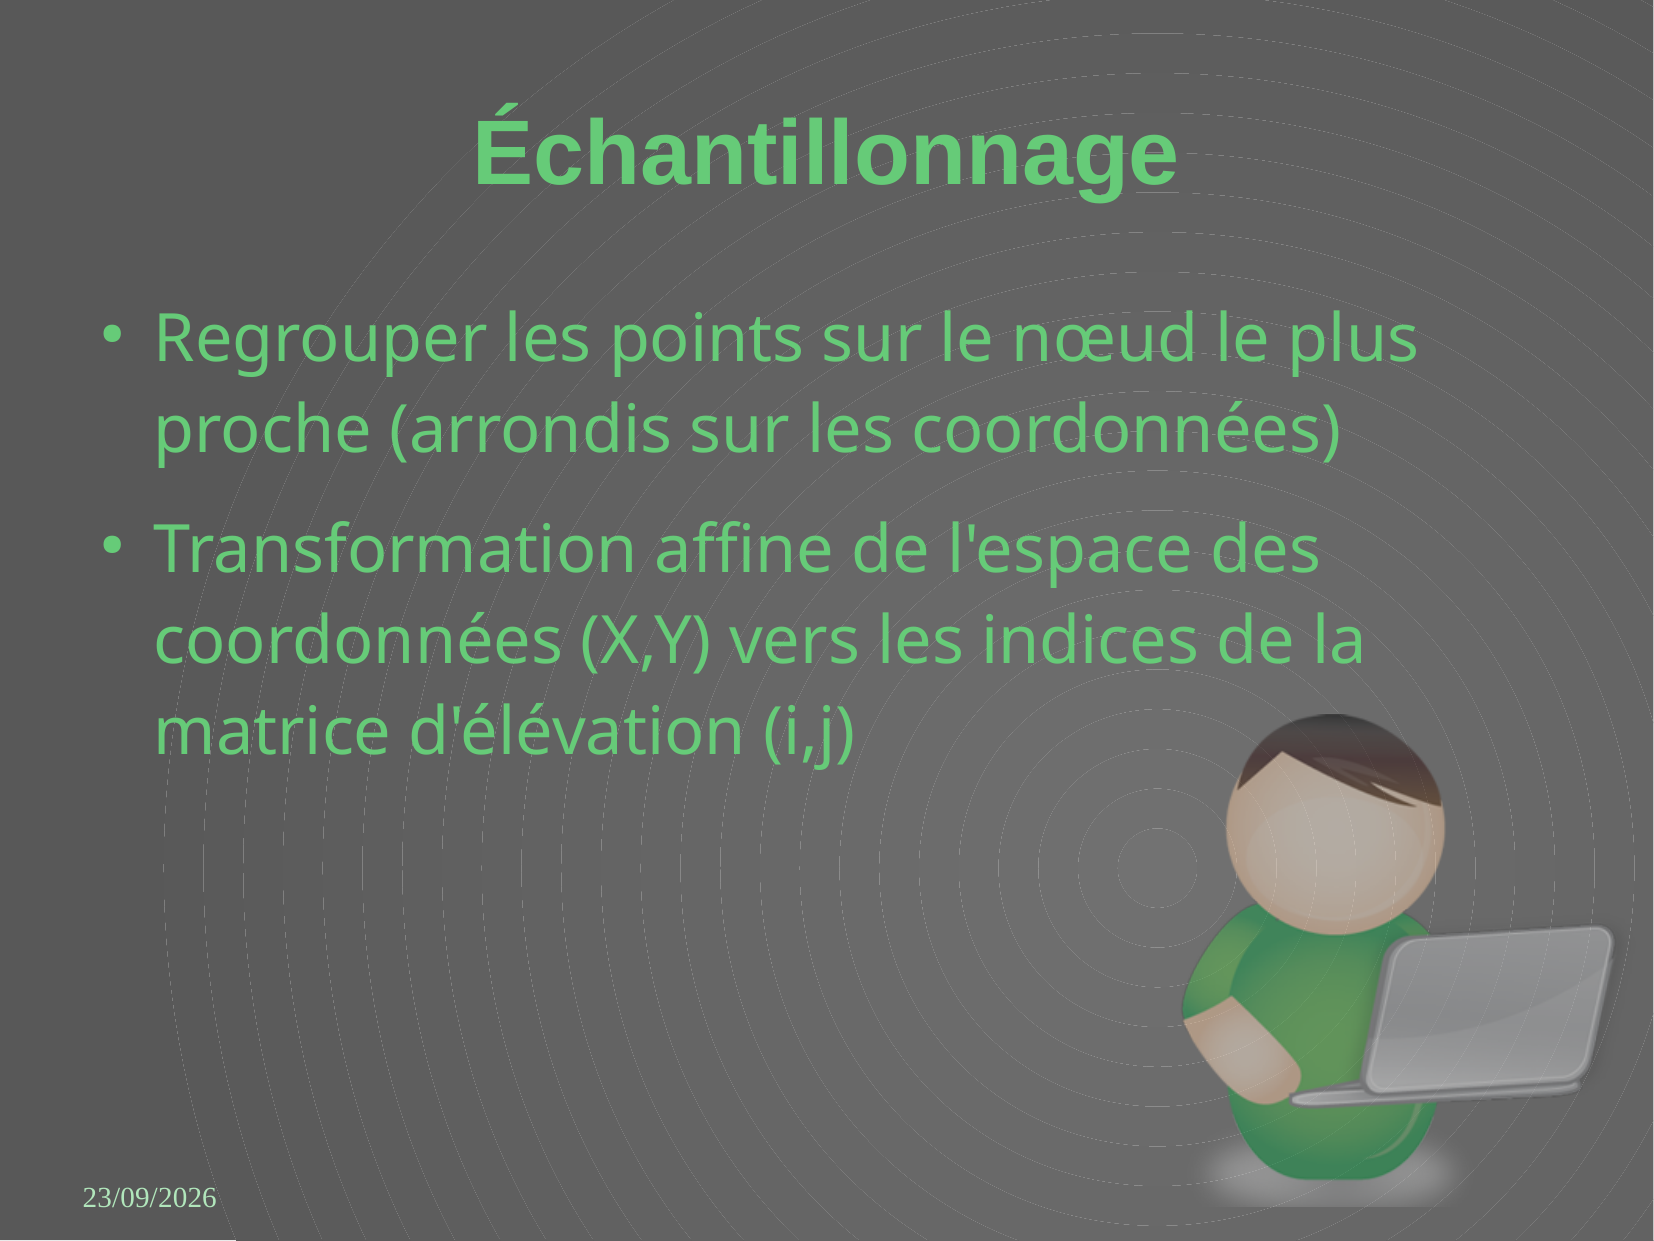

# Échantillonnage
Regrouper les points sur le nœud le plus proche (arrondis sur les coordonnées)
Transformation affine de l'espace des coordonnées (X,Y) vers les indices de la matrice d'élévation (i,j)